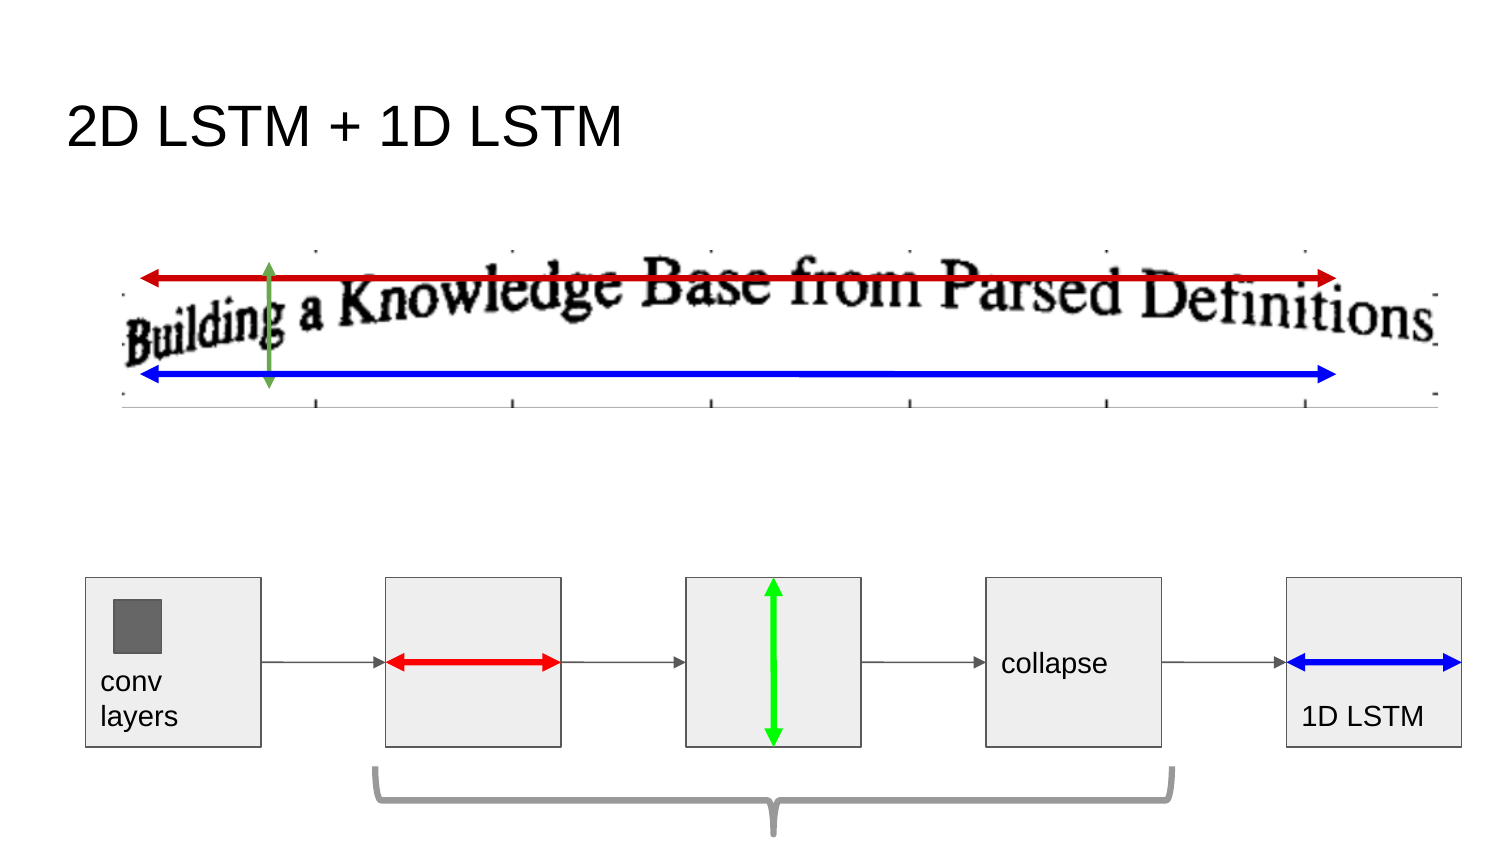

# 2D LSTM + 1D LSTM
conv layers
collapse
1D LSTM